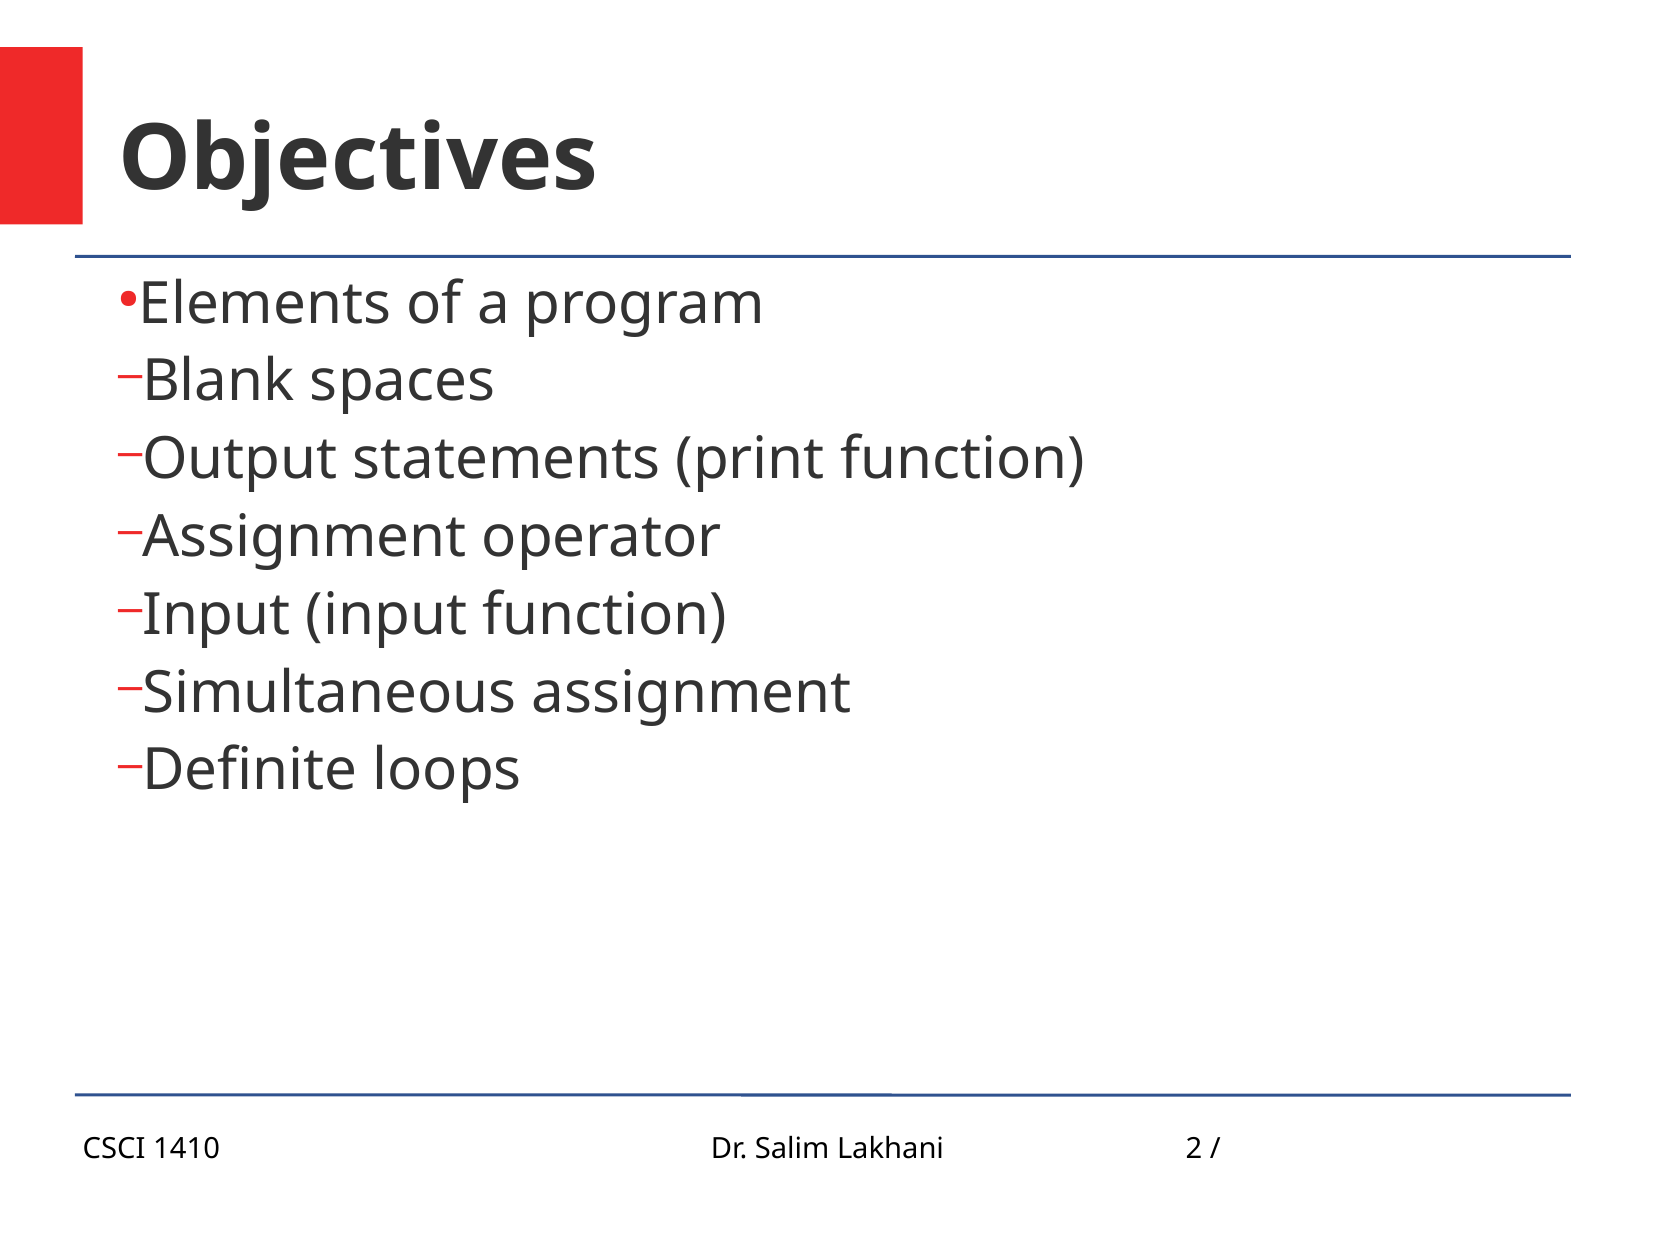

# Objectives
Elements of a program
Blank spaces
Output statements (print function)
Assignment operator
Input (input function)
Simultaneous assignment
Definite loops
CSCI 1410
Dr. Salim Lakhani
1 /